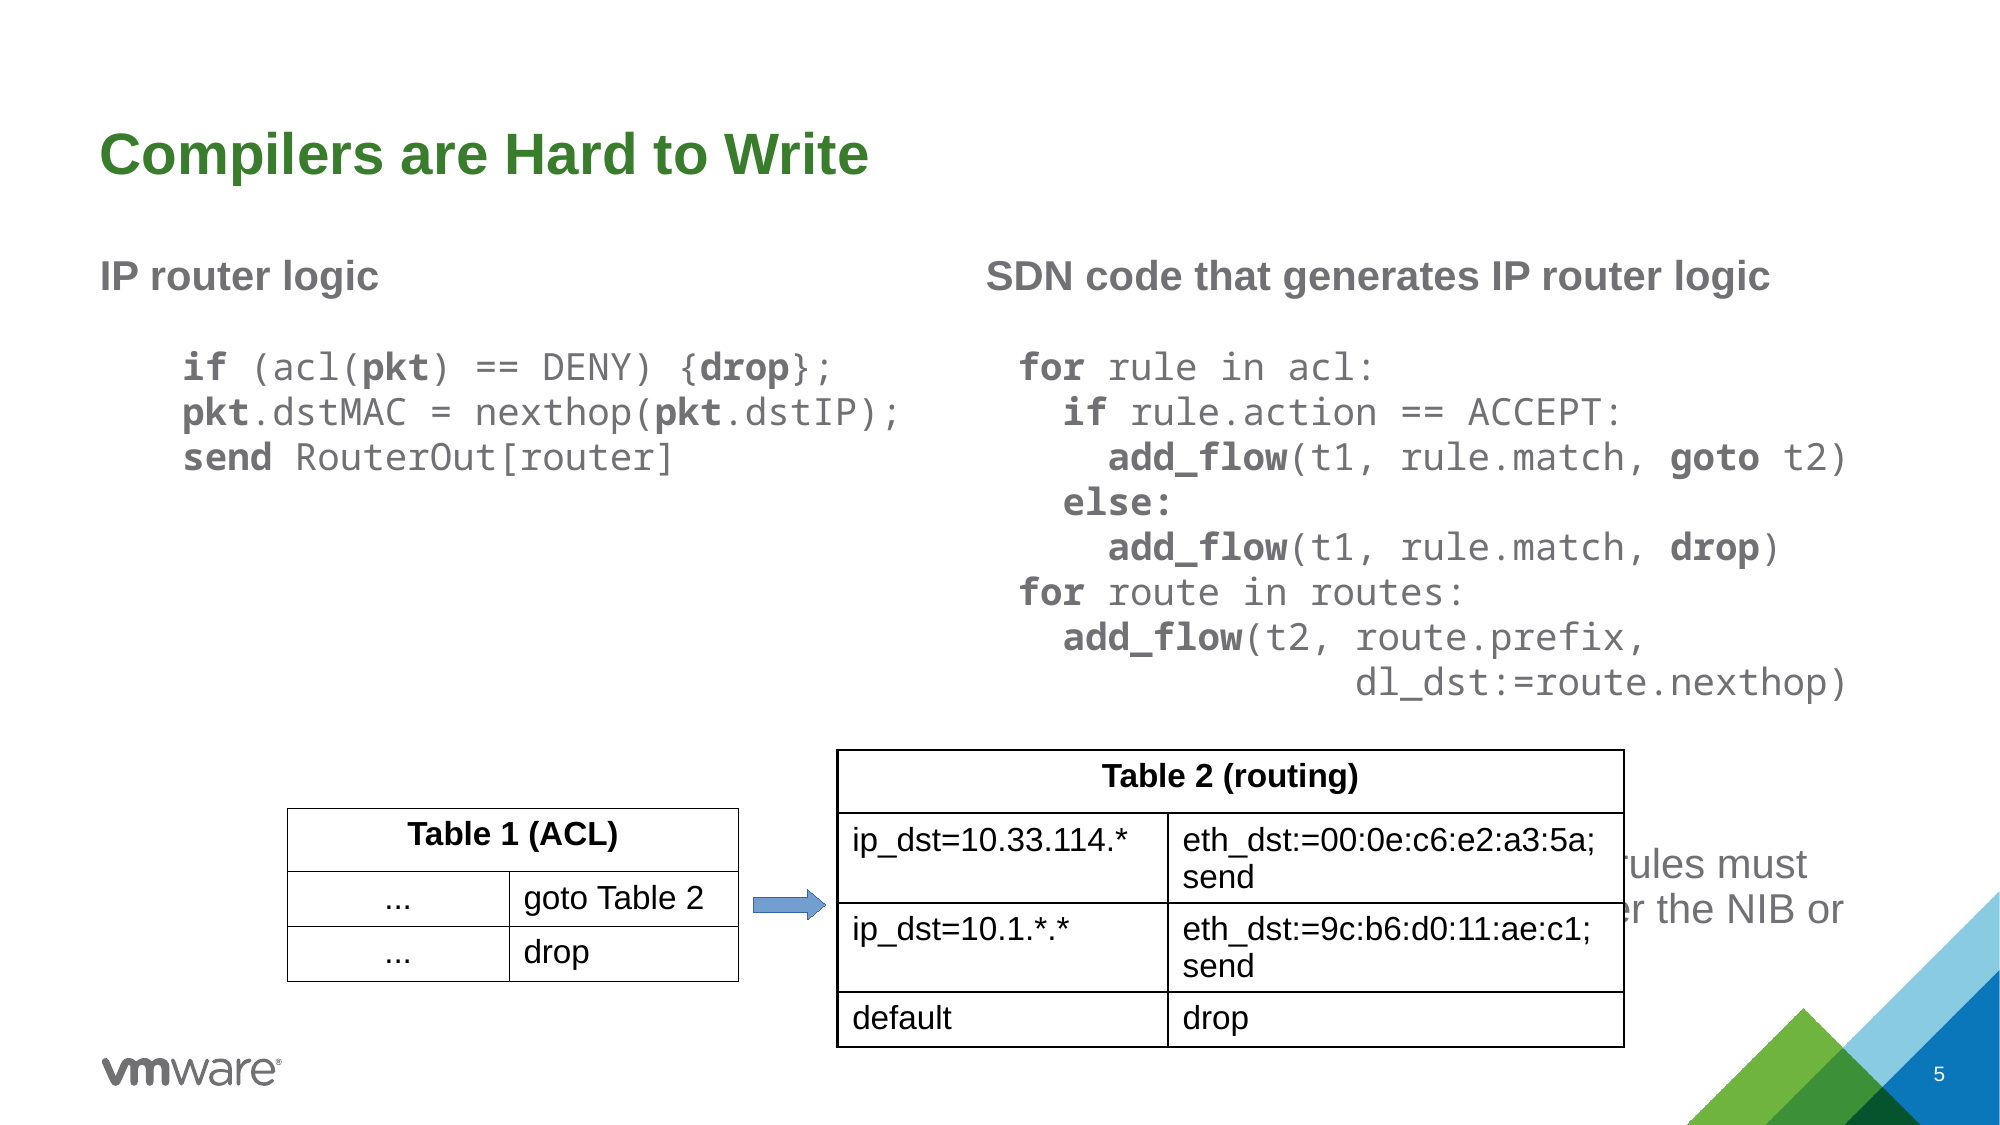

# Compilers are Hard to Write
IP router logic
SDN code that generates IP router logic
 if (acl(pkt) == DENY) {drop};
 pkt.dstMAC = nexthop(pkt.dstIP);
 send RouterOut[router]
for rule in acl:
 if rule.action == ACCEPT:
 add_flow(t1, rule.match, goto t2)
 else:
 add_flow(t1, rule.match, drop)
for route in routes:
 add_flow(t2, route.prefix,
 dl_dst:=route.nexthop)
| Table 2 (routing) | |
| --- | --- |
| ip\_dst=10.33.114.\* | eth\_dst:=00:0e:c6:e2:a3:5a; send |
| ip\_dst=10.1.\*.\* | eth\_dst:=9c:b6:d0:11:ae:c1; send |
| default | drop |
| Table 1 (ACL) | |
| --- | --- |
| ... | goto Table 2 |
| ... | drop |
To make things worse, OpenFlow rules must be updated incrementally whenever the NIB or the configuration DB changes.